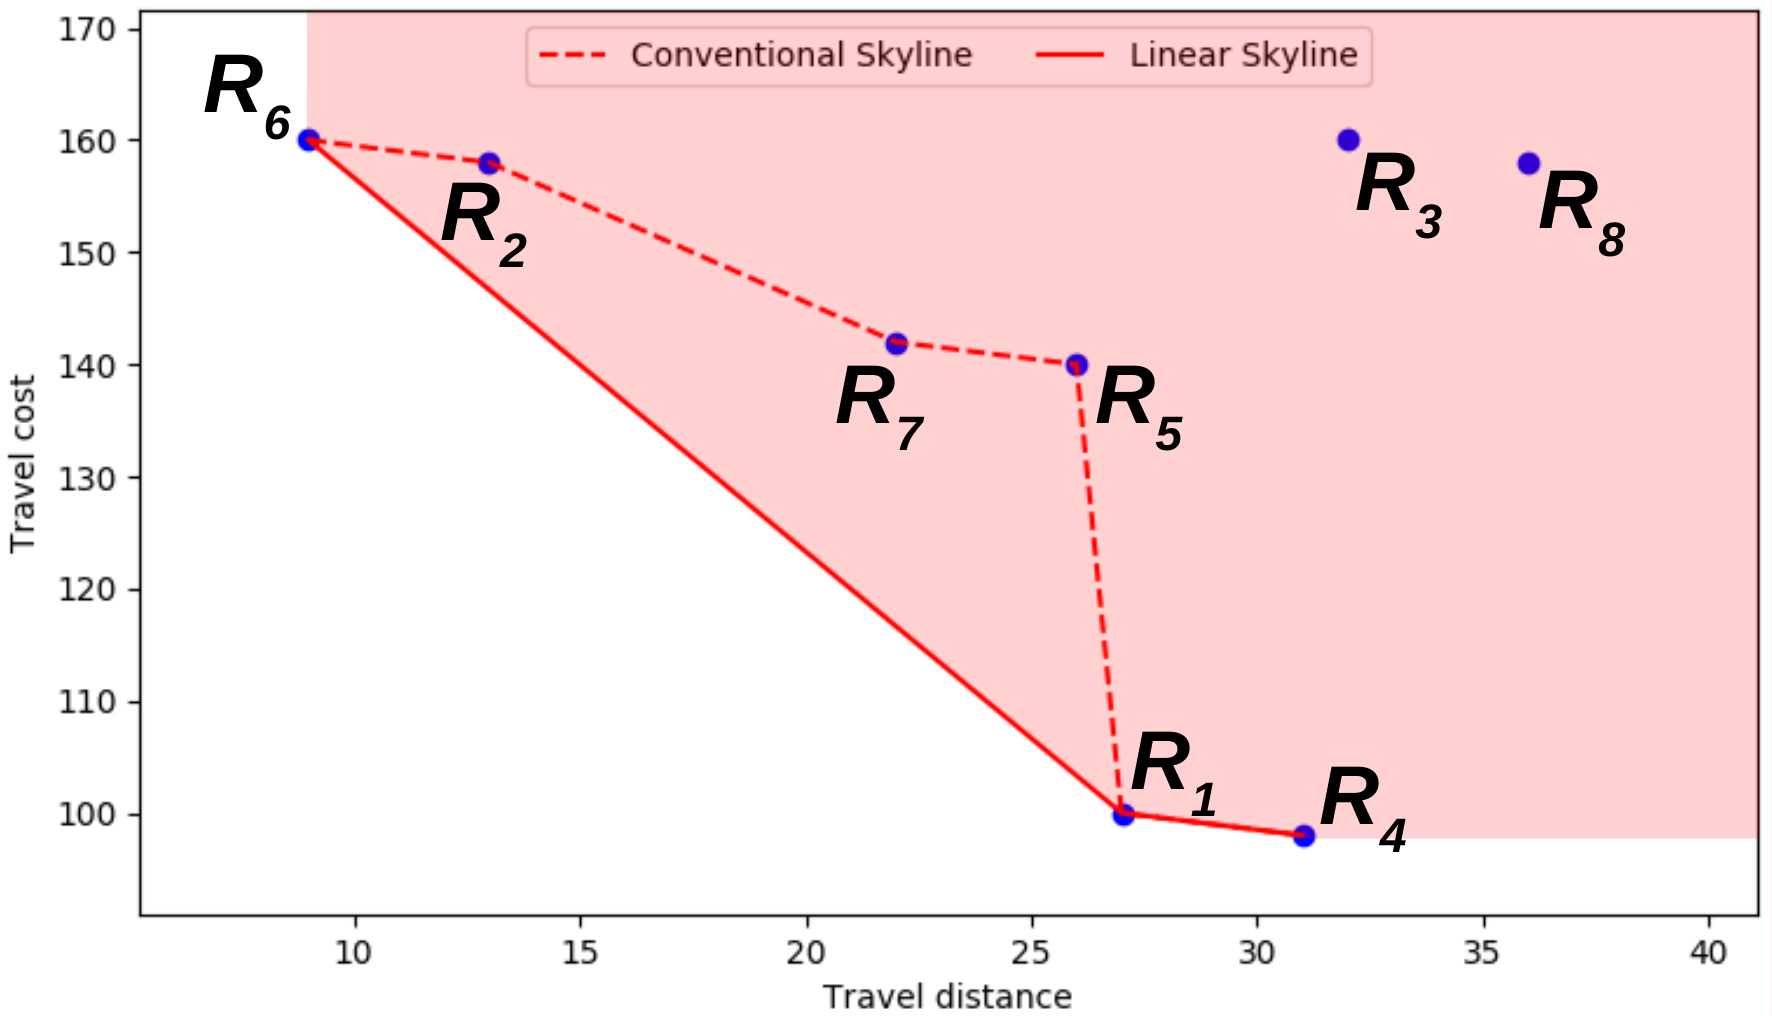

R6
R3
R8
R2
R7
R5
R1
R4